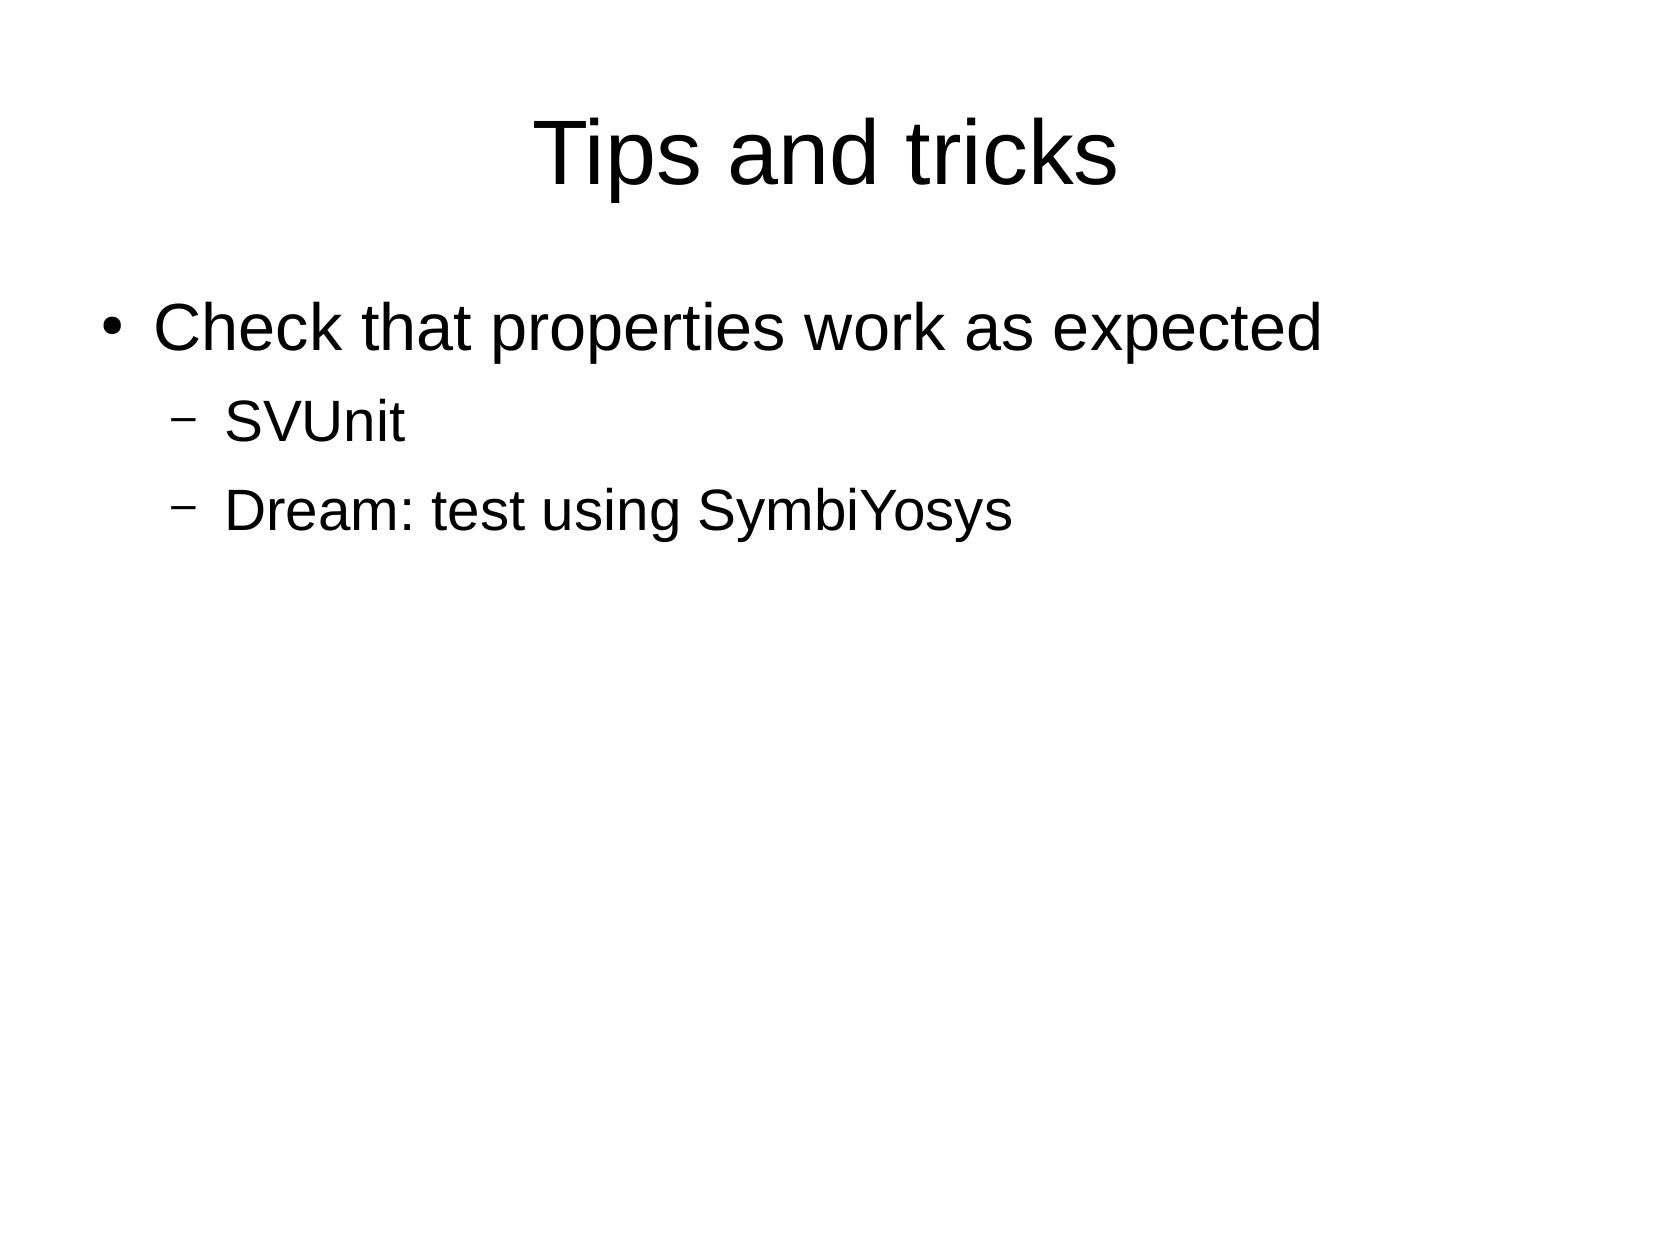

# Tips and tricks
Check that properties work as expected
SVUnit
Dream: test using SymbiYosys